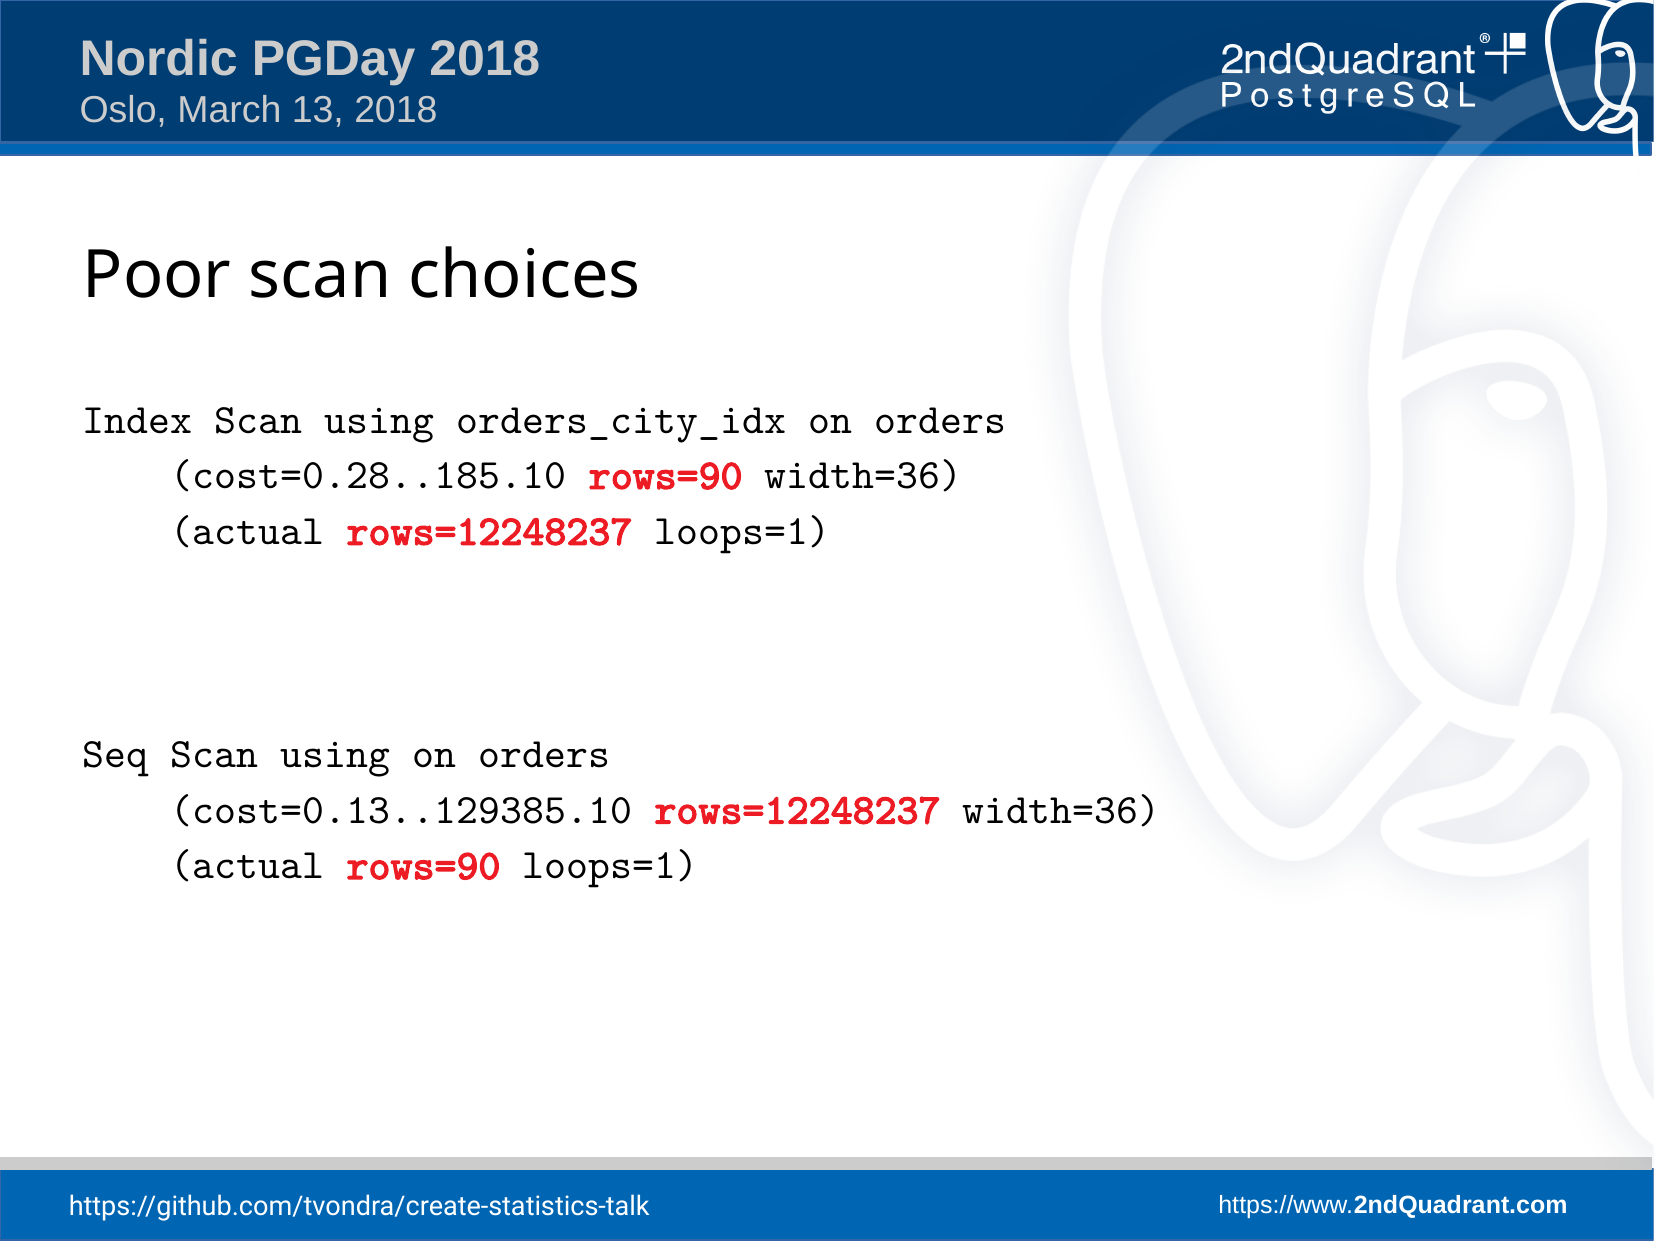

Poor scan choices
# Index Scan using orders_city_idx on orders (cost=0.28..185.10 rows=90 width=36) (actual rows=12248237 loops=1)
Seq Scan using on orders
 (cost=0.13..129385.10 rows=12248237 width=36)
 (actual rows=90 loops=1)